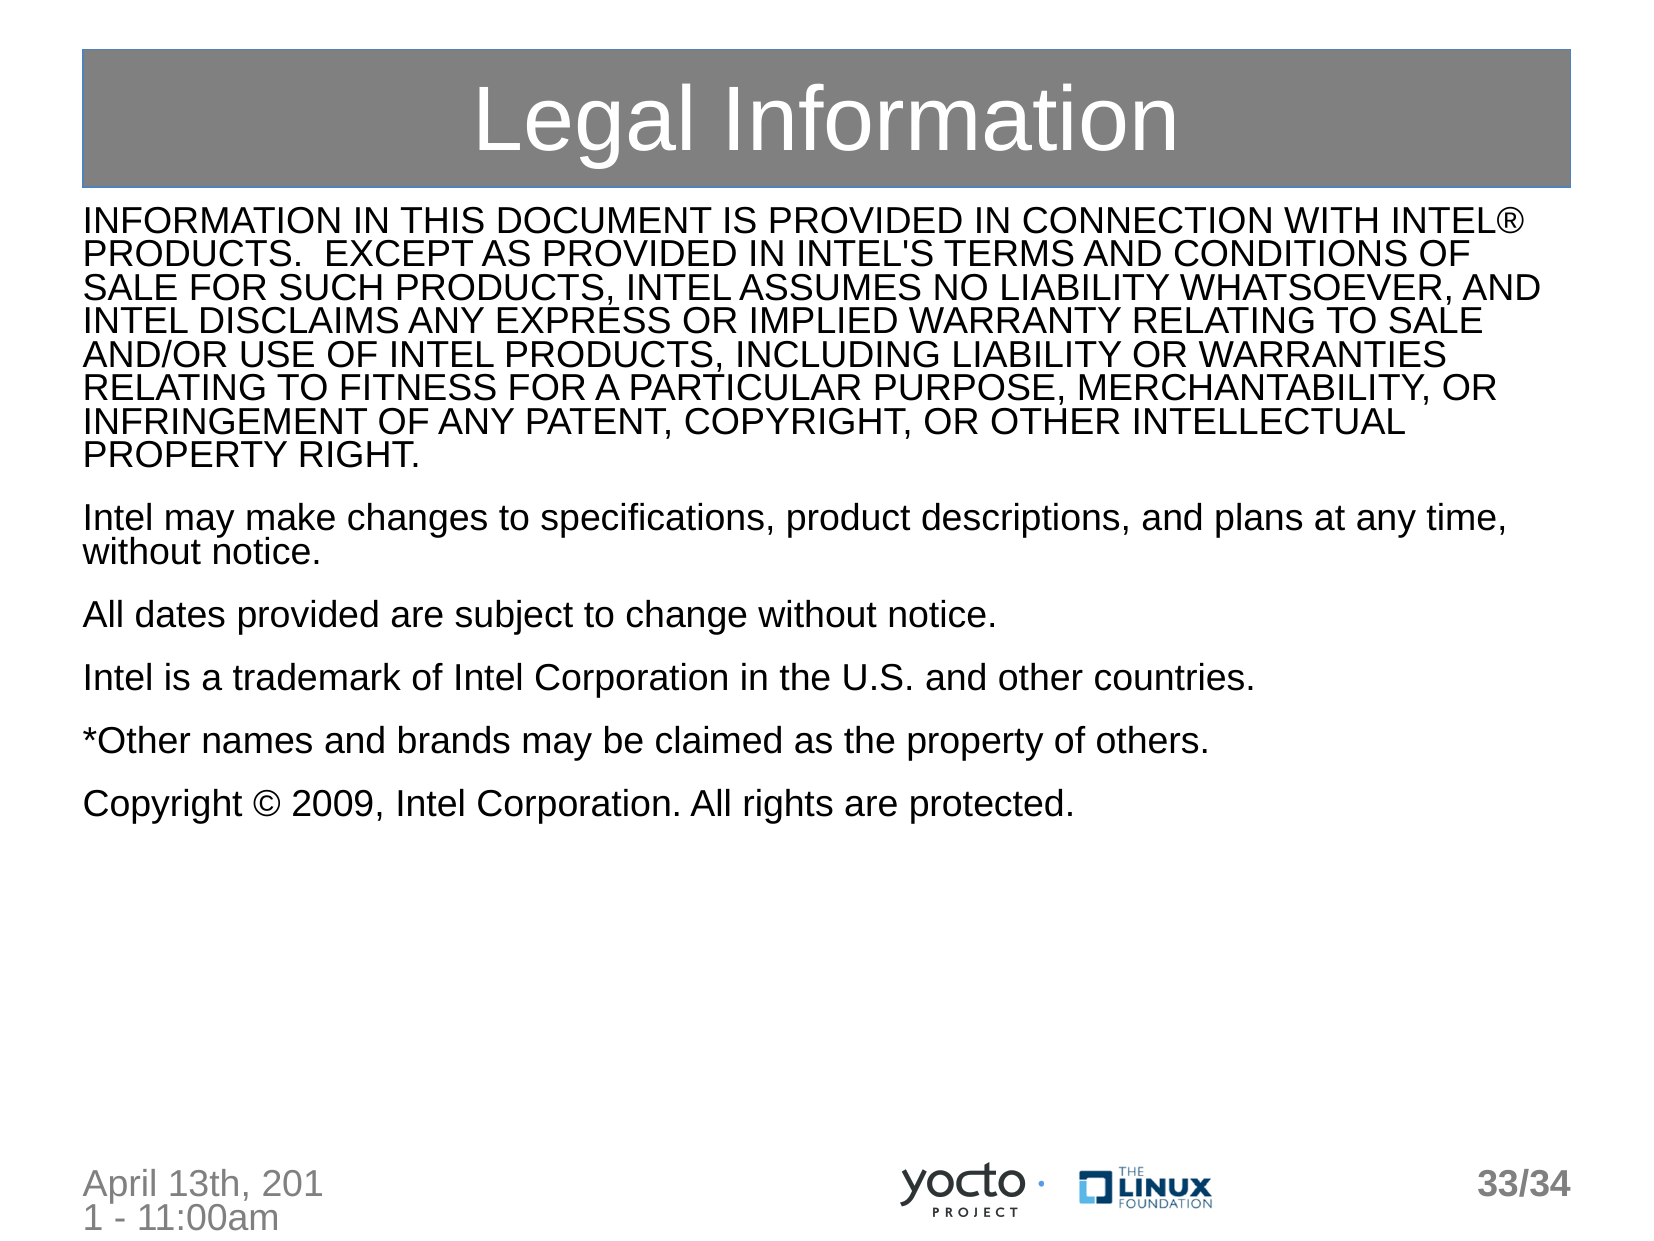

# Legal Information
INFORMATION IN THIS DOCUMENT IS PROVIDED IN CONNECTION WITH INTEL® PRODUCTS.  EXCEPT AS PROVIDED IN INTEL'S TERMS AND CONDITIONS OF SALE FOR SUCH PRODUCTS, INTEL ASSUMES NO LIABILITY WHATSOEVER, AND INTEL DISCLAIMS ANY EXPRESS OR IMPLIED WARRANTY RELATING TO SALE AND/OR USE OF INTEL PRODUCTS, INCLUDING LIABILITY OR WARRANTIES RELATING TO FITNESS FOR A PARTICULAR PURPOSE, MERCHANTABILITY, OR INFRINGEMENT OF ANY PATENT, COPYRIGHT, OR OTHER INTELLECTUAL PROPERTY RIGHT.
Intel may make changes to specifications, product descriptions, and plans at any time, without notice.
All dates provided are subject to change without notice.
Intel is a trademark of Intel Corporation in the U.S. and other countries.
*Other names and brands may be claimed as the property of others.
Copyright © 2009, Intel Corporation. All rights are protected.
April 13th, 2011 - 11:00am
33